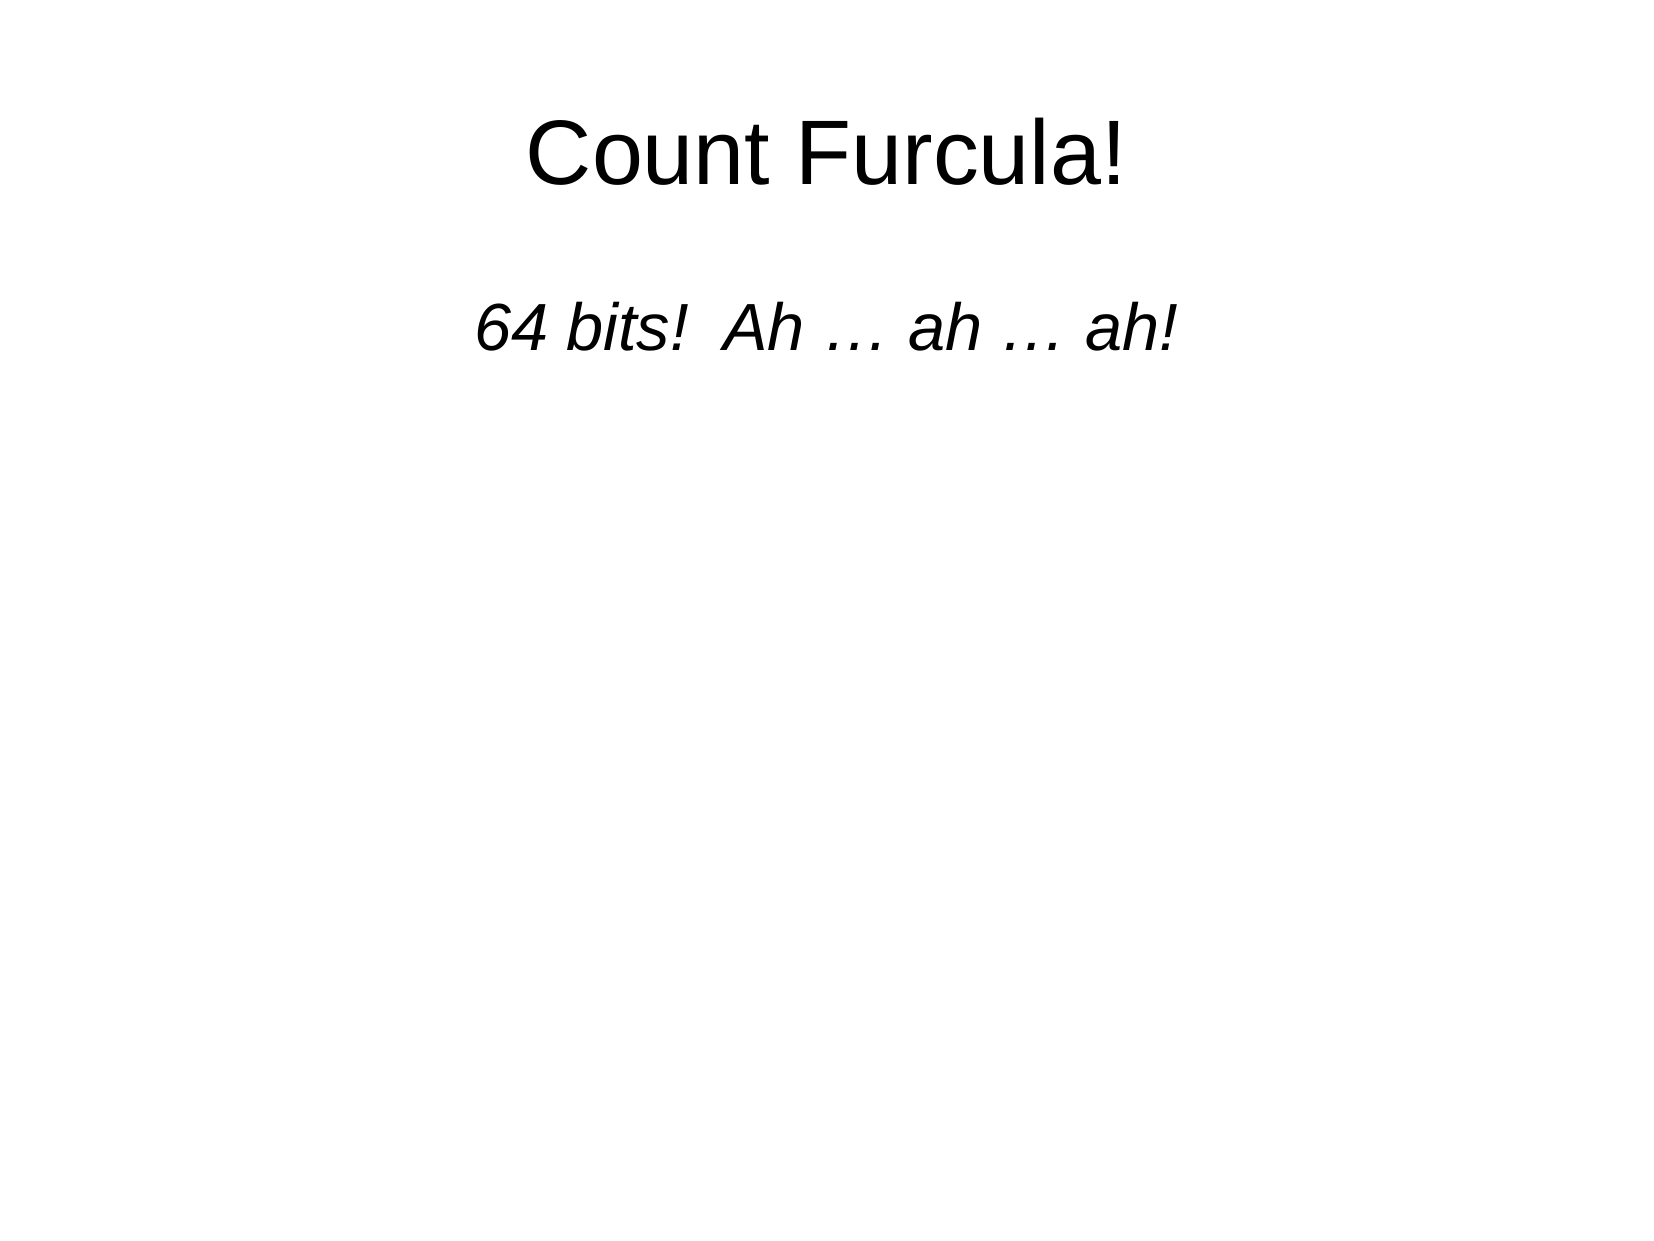

# Count Furcula!
64 bits! Ah … ah … ah!